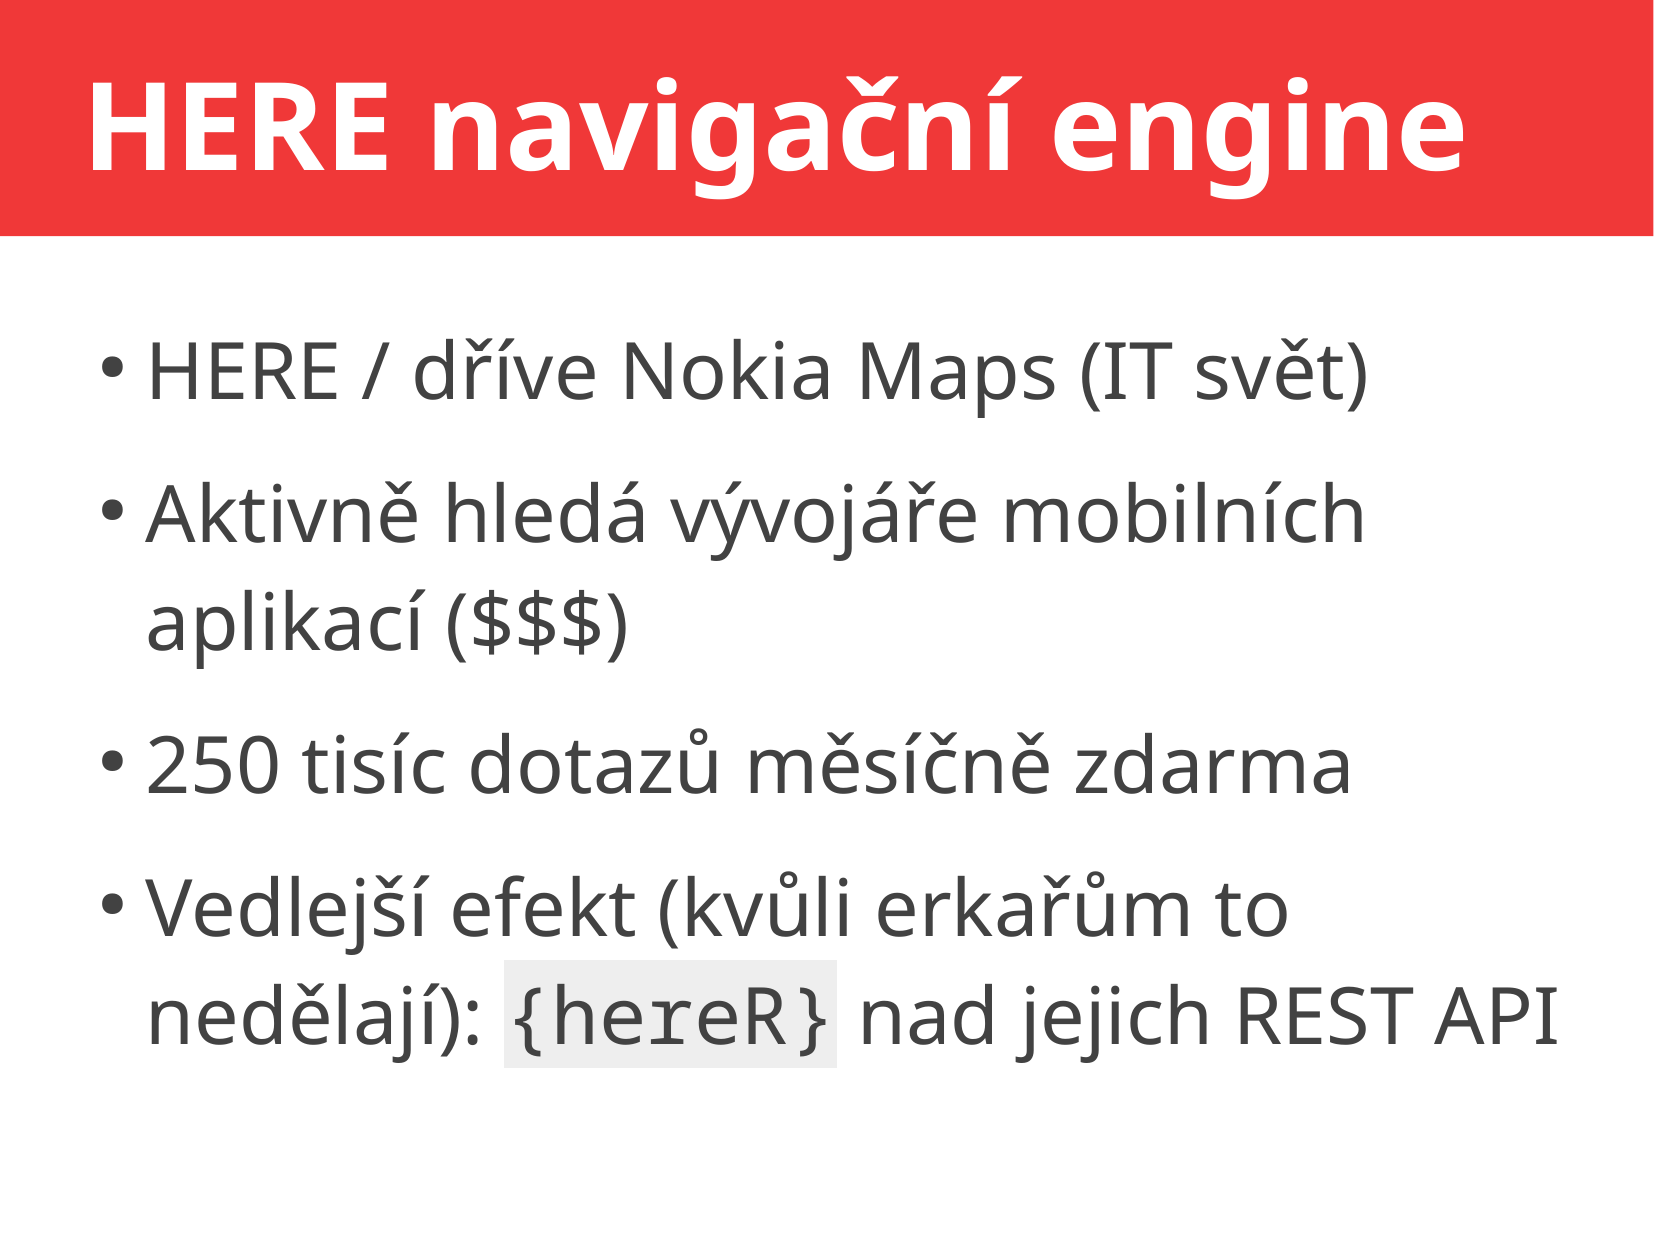

# HERE navigační engine
HERE / dříve Nokia Maps (IT svět)
Aktivně hledá vývojáře mobilních aplikací ($$$)
250 tisíc dotazů měsíčně zdarma
Vedlejší efekt (kvůli erkařům to nedělají): {hereR} nad jejich REST API